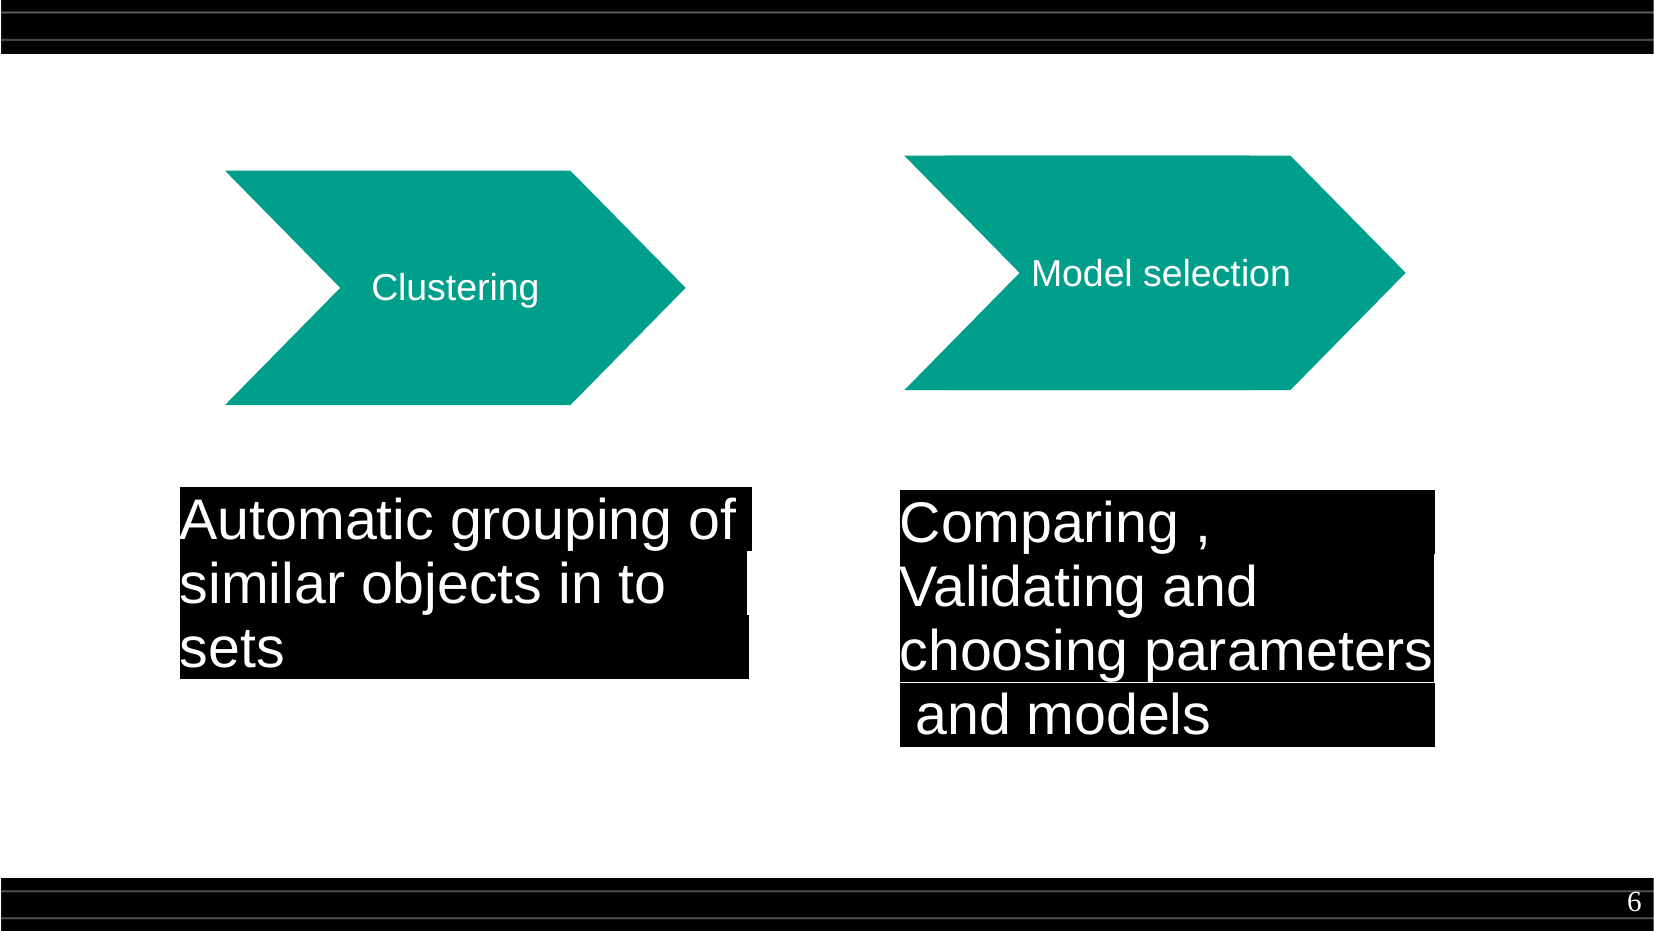

Regression
 Model selection
Clustering
Liberation Sans
d
P
Comparing , Validating and choosing parameters and models
Automatic grouping of similar objects in to sets
I
xxx